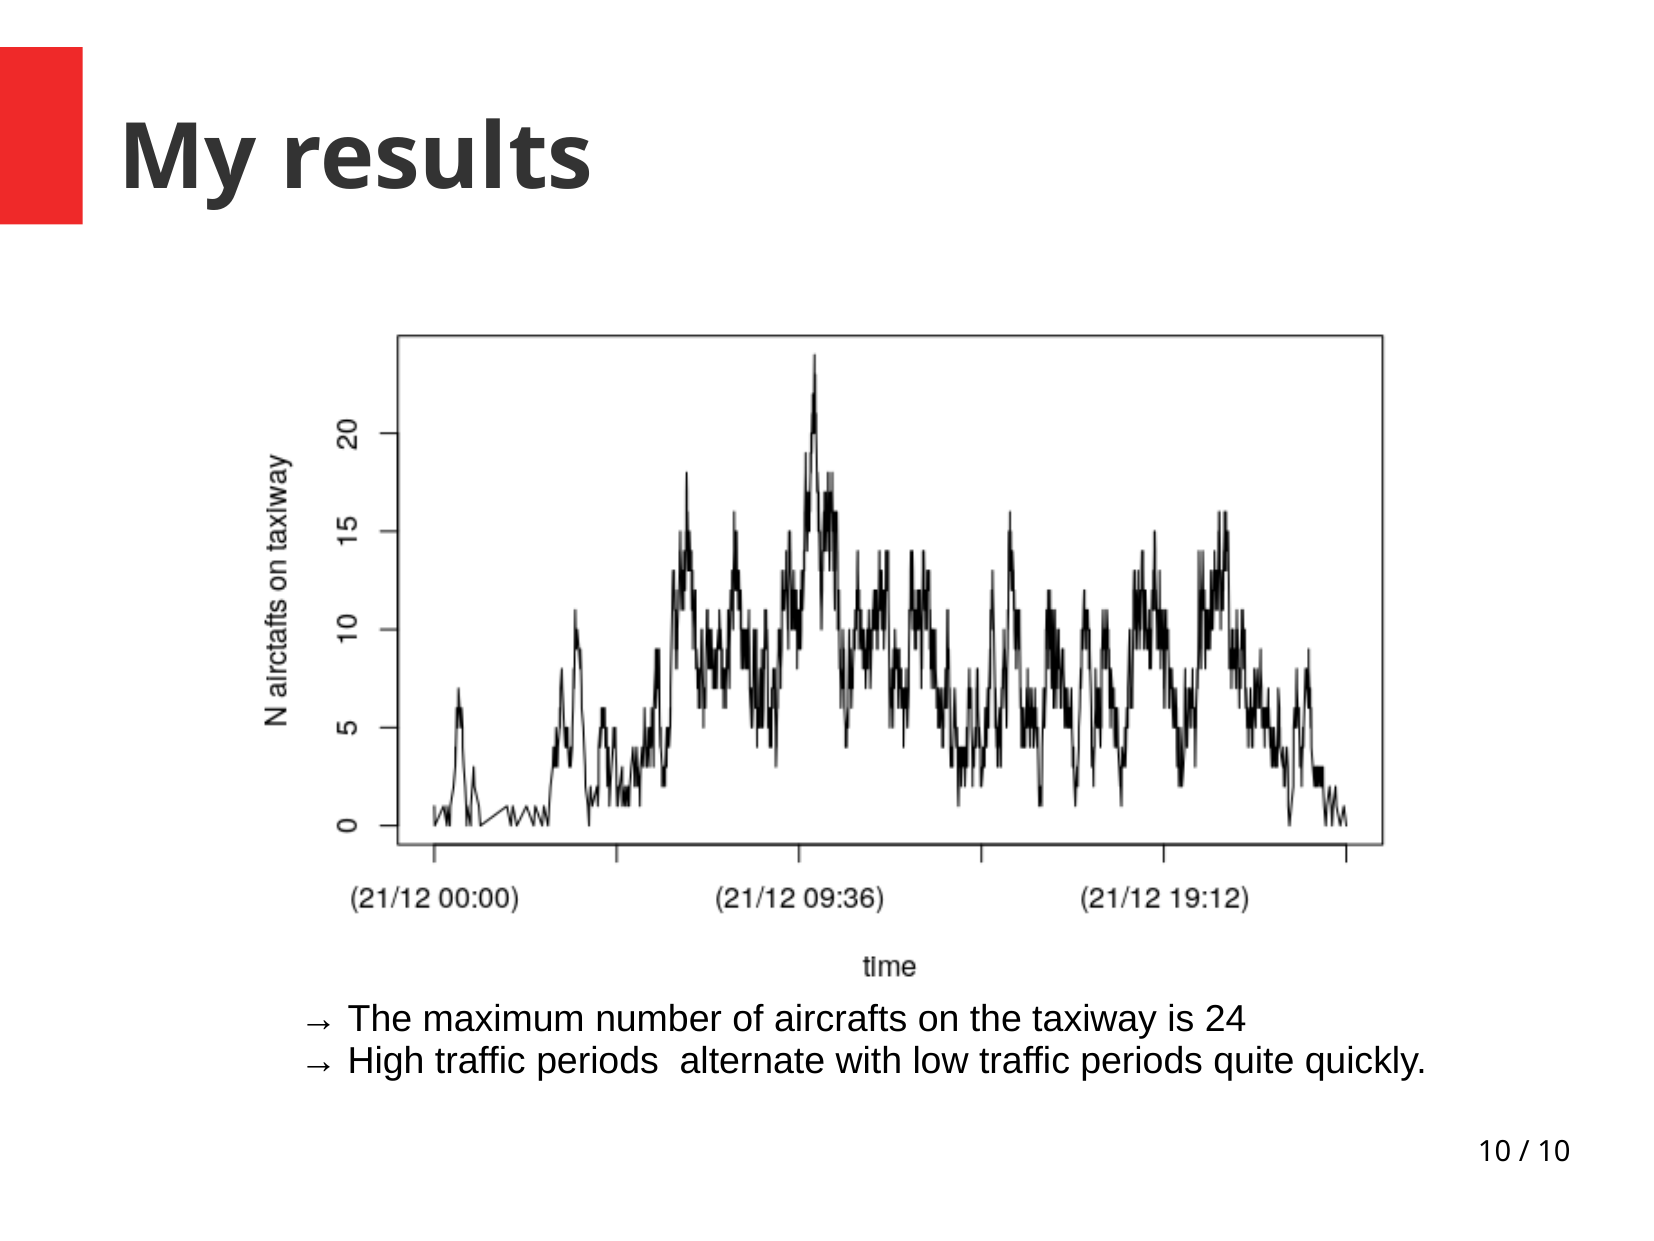

# My results
→ The maximum number of aircrafts on the taxiway is 24
→ High traffic periods alternate with low traffic periods quite quickly.
10